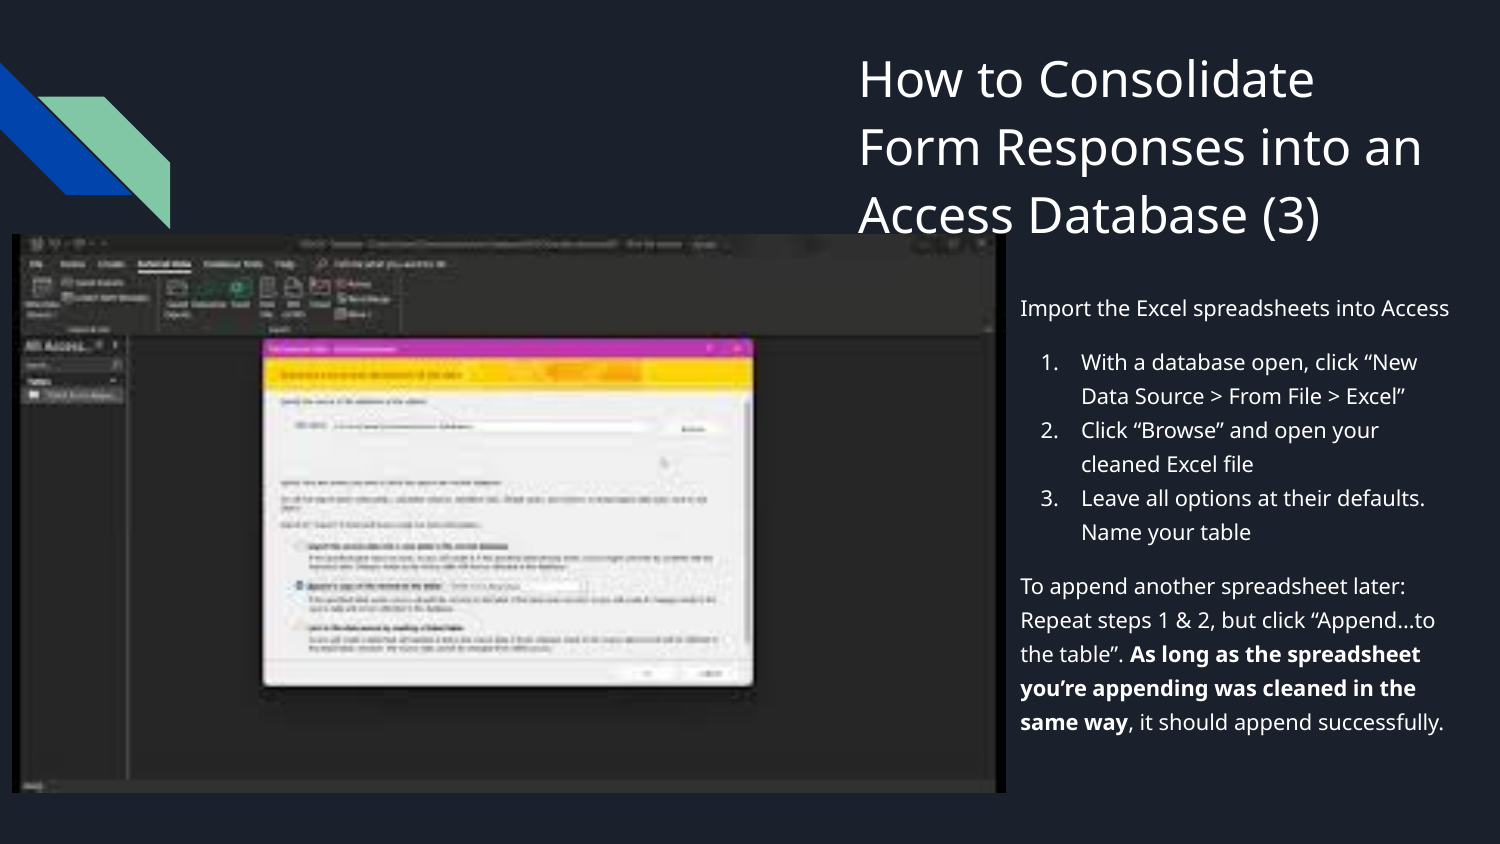

# How to Consolidate Form Responses into an Access Database (3)
Import the Excel spreadsheets into Access
With a database open, click “New Data Source > From File > Excel”
Click “Browse” and open your cleaned Excel file
Leave all options at their defaults. Name your table
To append another spreadsheet later:
Repeat steps 1 & 2, but click “Append…to the table”. As long as the spreadsheet you’re appending was cleaned in the same way, it should append successfully.